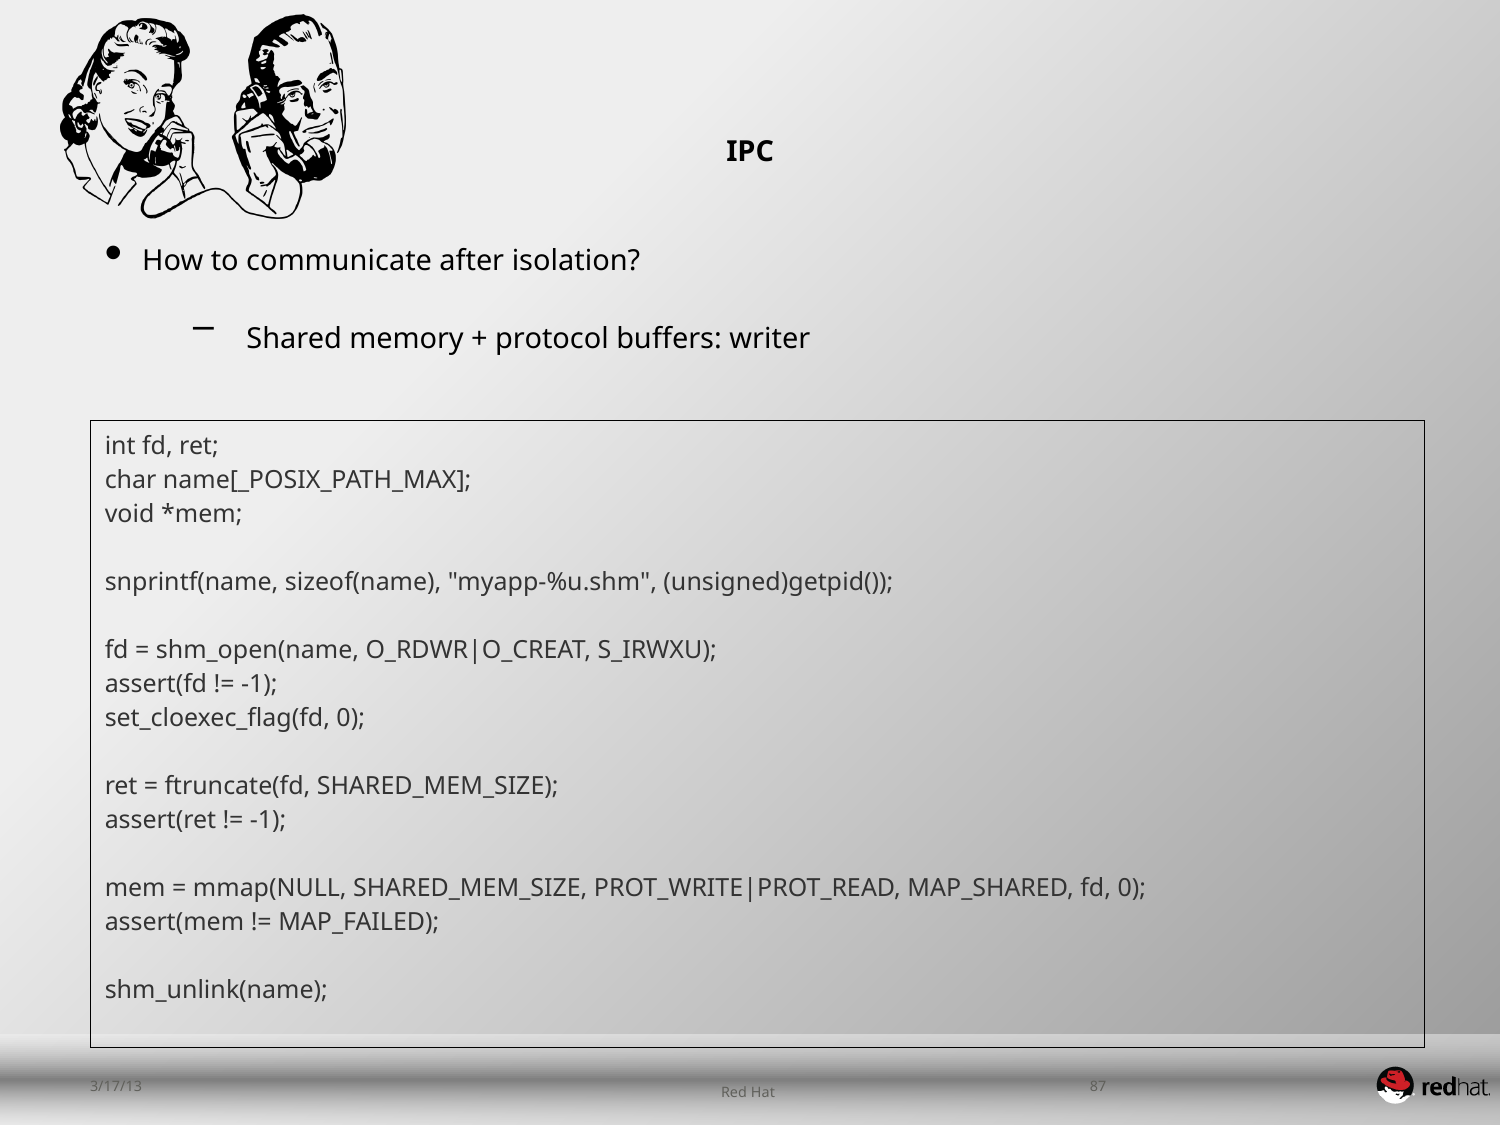

# IPC
How to communicate after isolation?
Shared memory + protocol buffers: writer
int fd, ret;
char name[_POSIX_PATH_MAX];
void *mem;
snprintf(name, sizeof(name), "myapp-%u.shm", (unsigned)getpid());
fd = shm_open(name, O_RDWR|O_CREAT, S_IRWXU);
assert(fd != -1);
set_cloexec_flag(fd, 0);
ret = ftruncate(fd, SHARED_MEM_SIZE);
assert(ret != -1);
mem = mmap(NULL, SHARED_MEM_SIZE, PROT_WRITE|PROT_READ, MAP_SHARED, fd, 0);
assert(mem != MAP_FAILED);
shm_unlink(name);
3/17/13
Red Hat